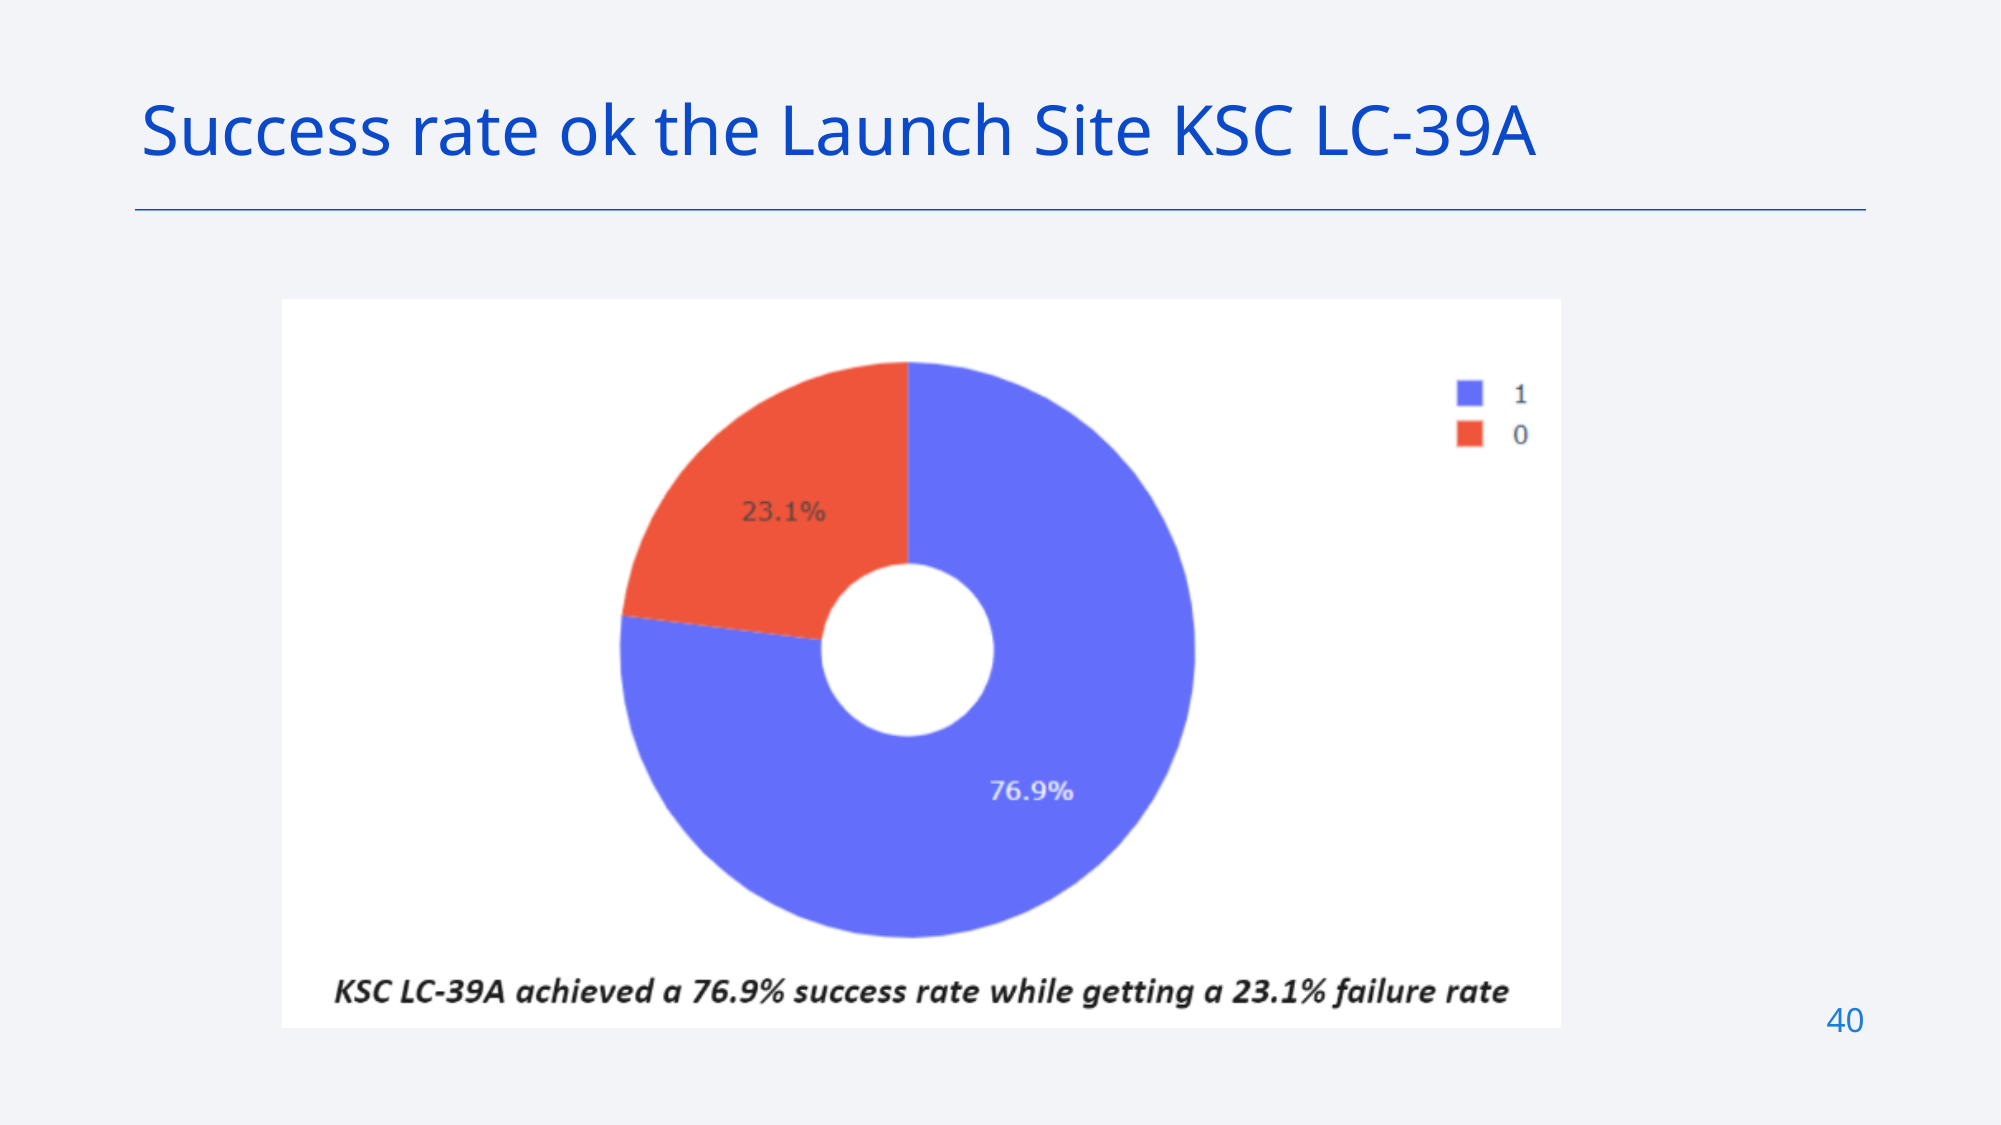

Success rate ok the Launch Site KSC LC-39A
40